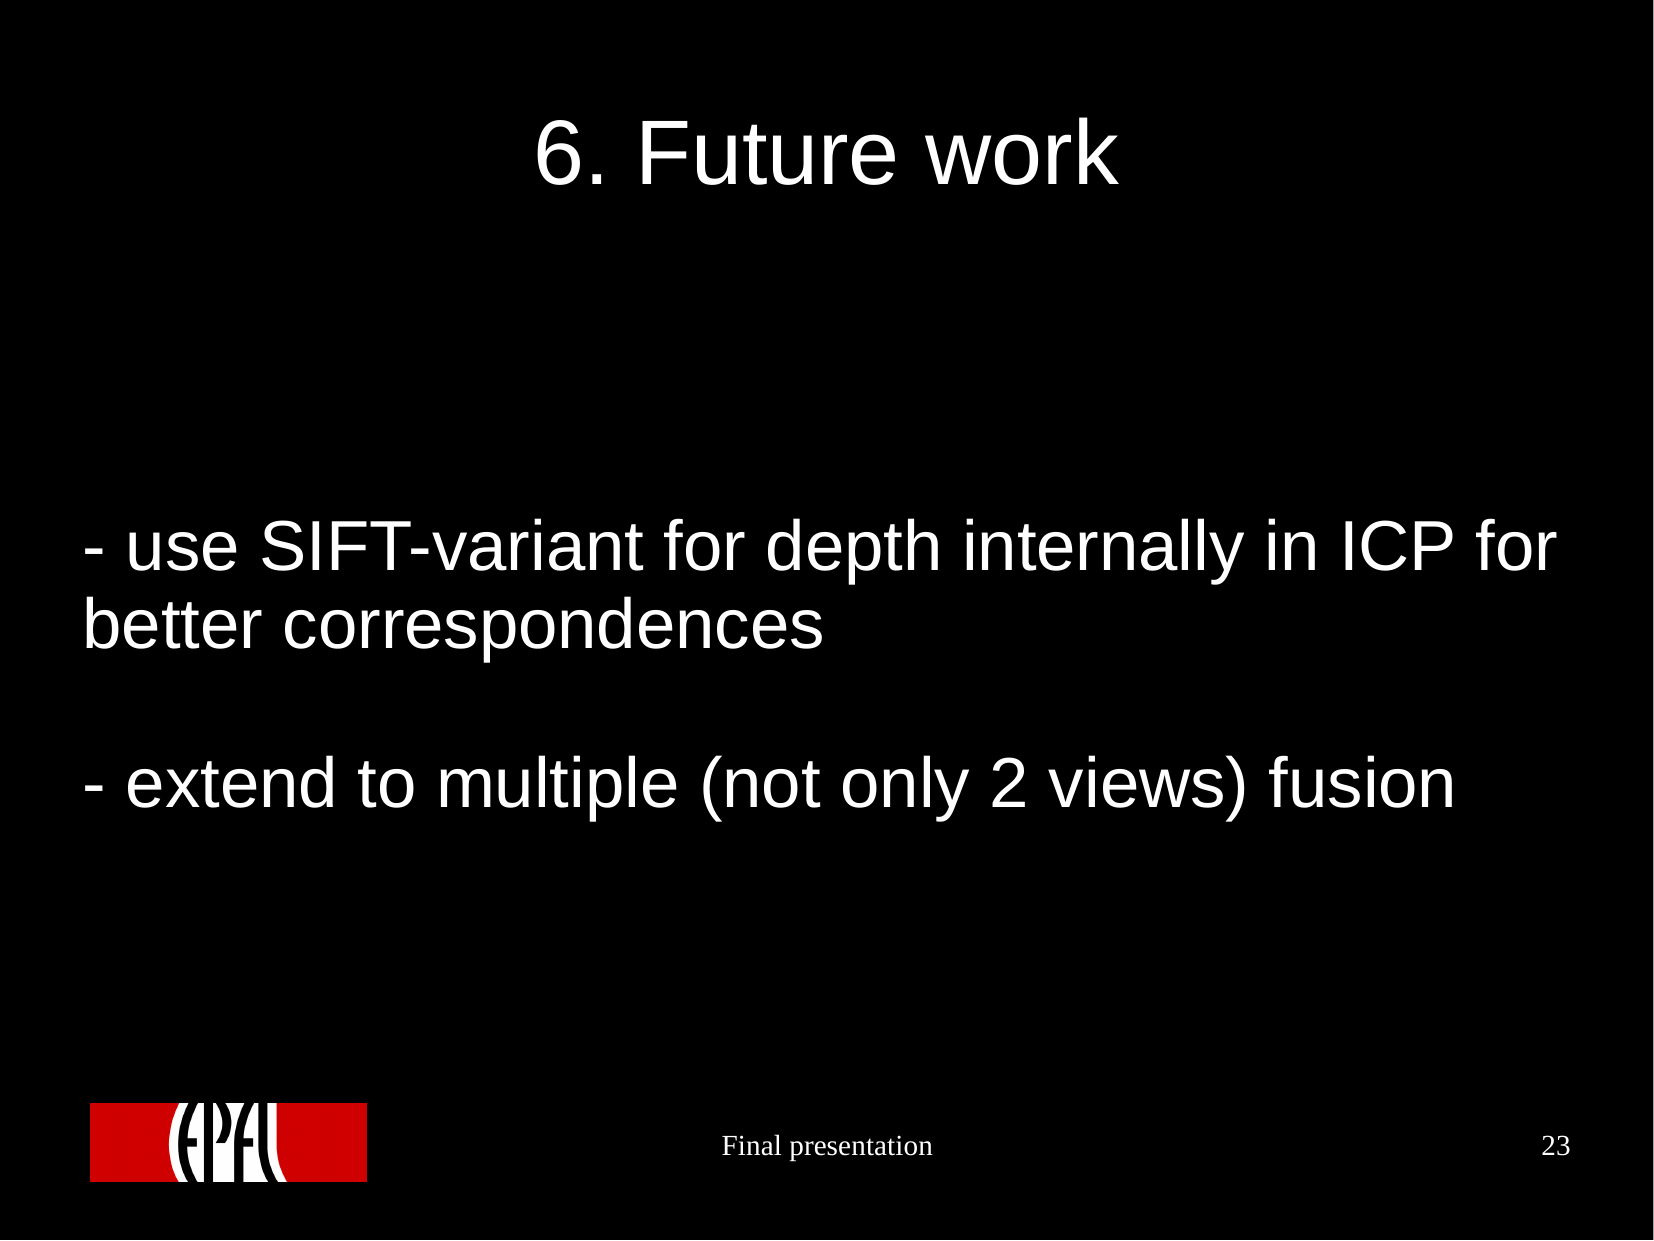

# 6. Future work
- use SIFT-variant for depth internally in ICP for better correspondences
- extend to multiple (not only 2 views) fusion
Final presentation
23